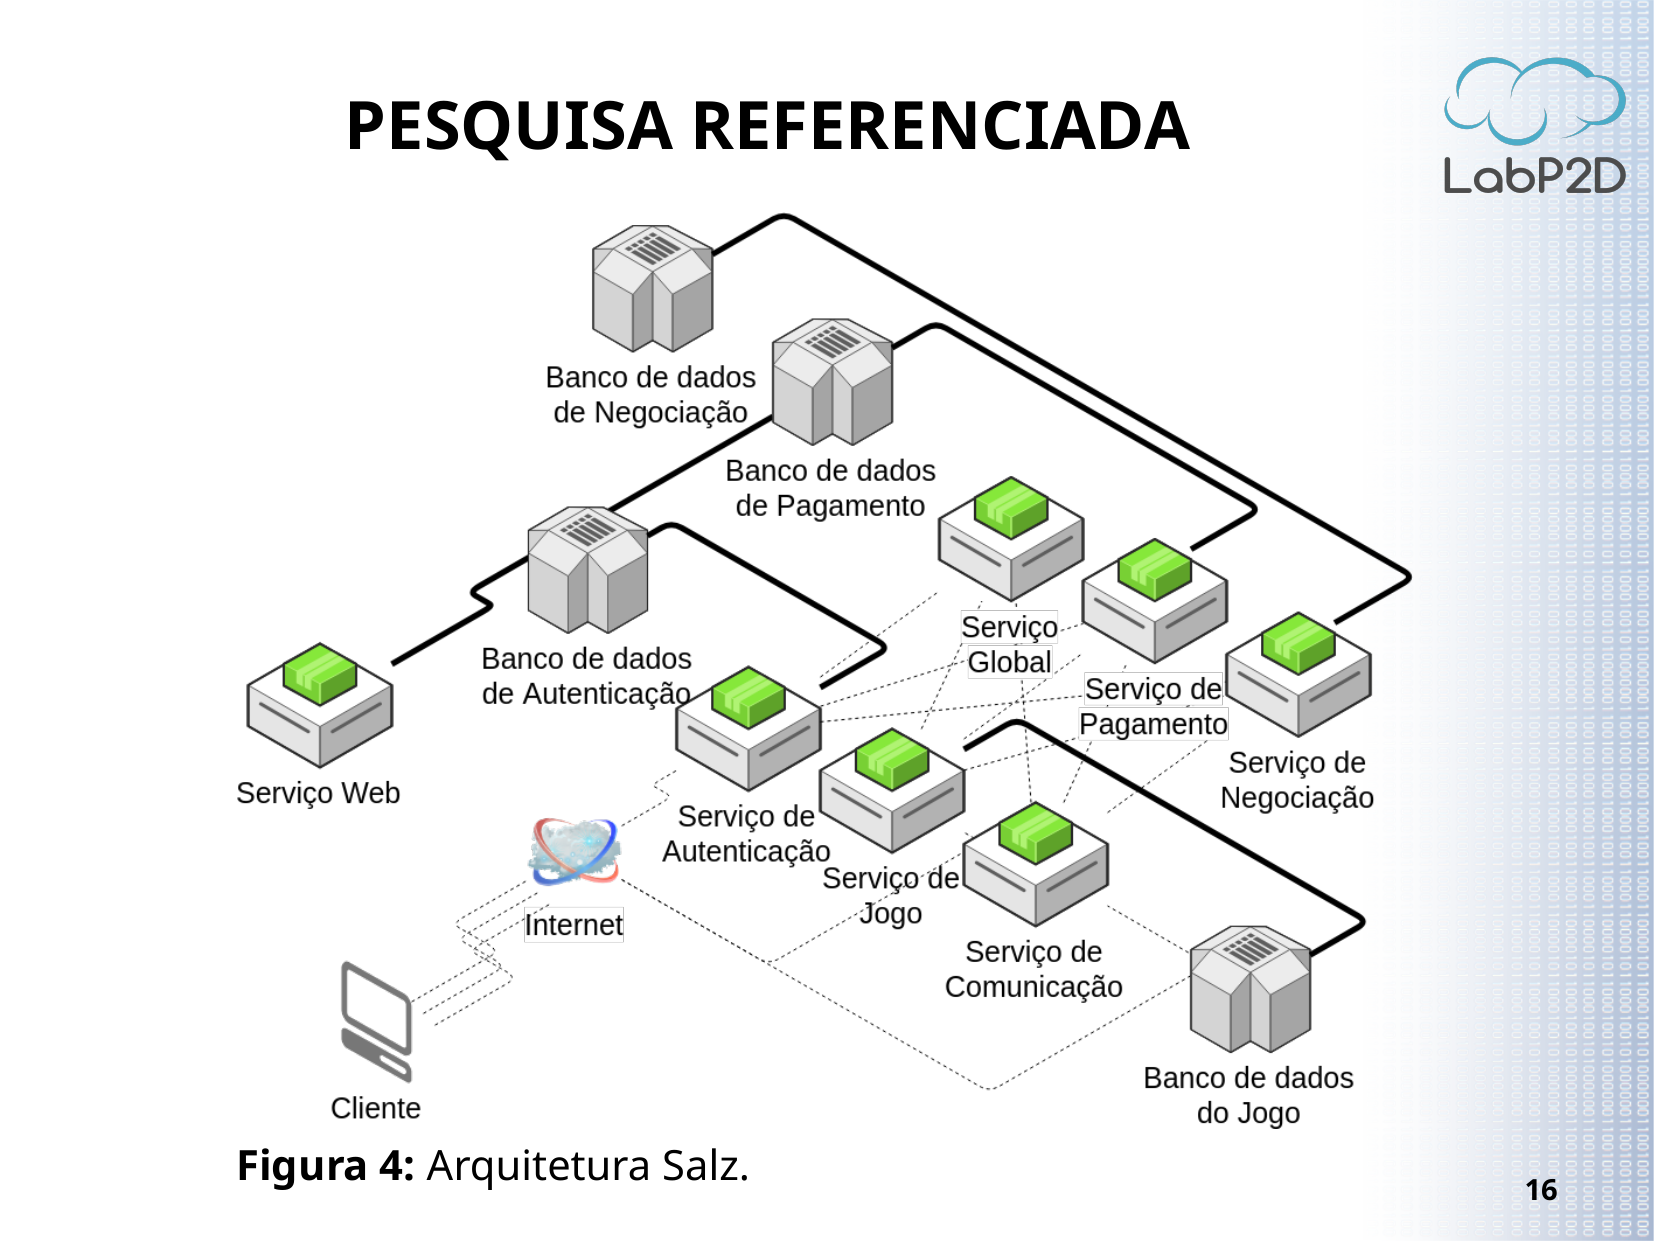

# PESQUISA REFERENCIADA
Figura 4: Arquitetura Salz.
16